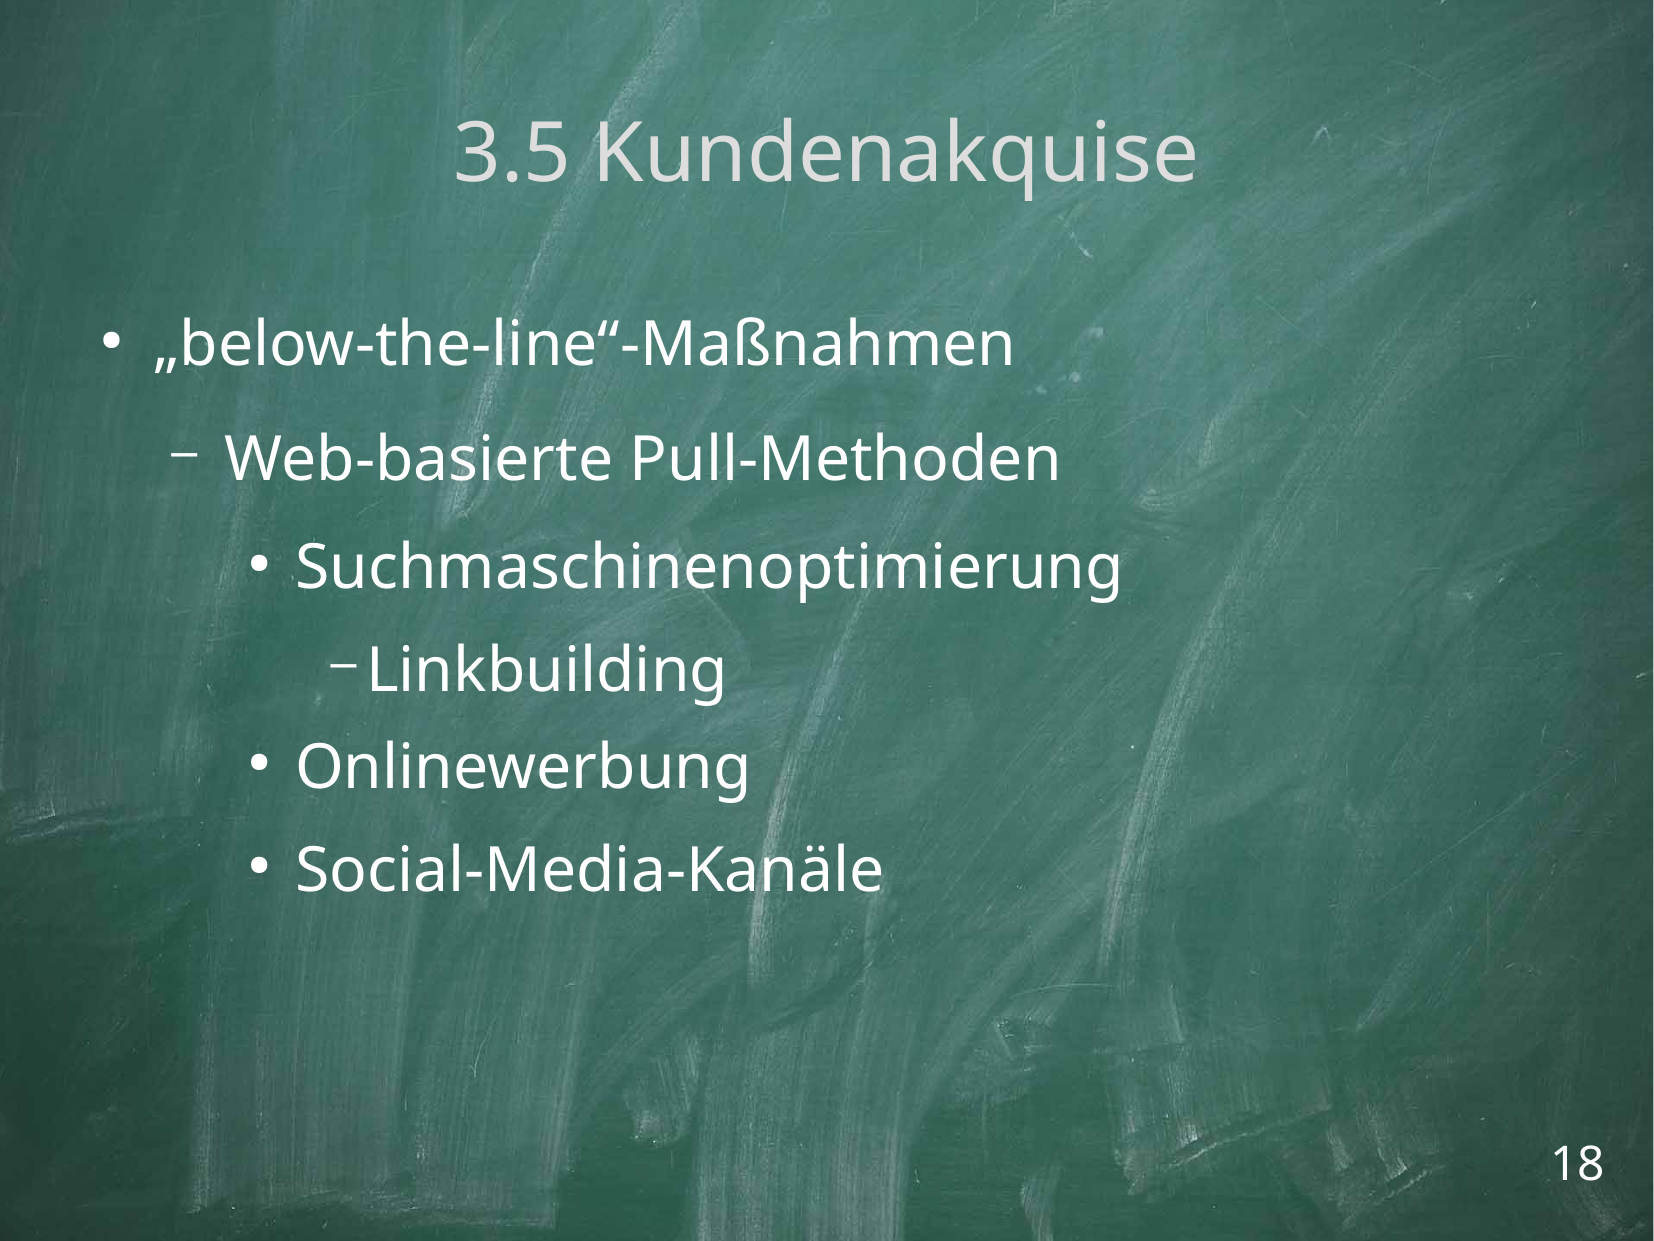

# 3.5 Kundenakquise
„below-the-line“-Maßnahmen
Web-basierte Pull-Methoden
Suchmaschinenoptimierung
Linkbuilding
Onlinewerbung
Social-Media-Kanäle
18
Mittelstufenprojekt: Personal Kanban